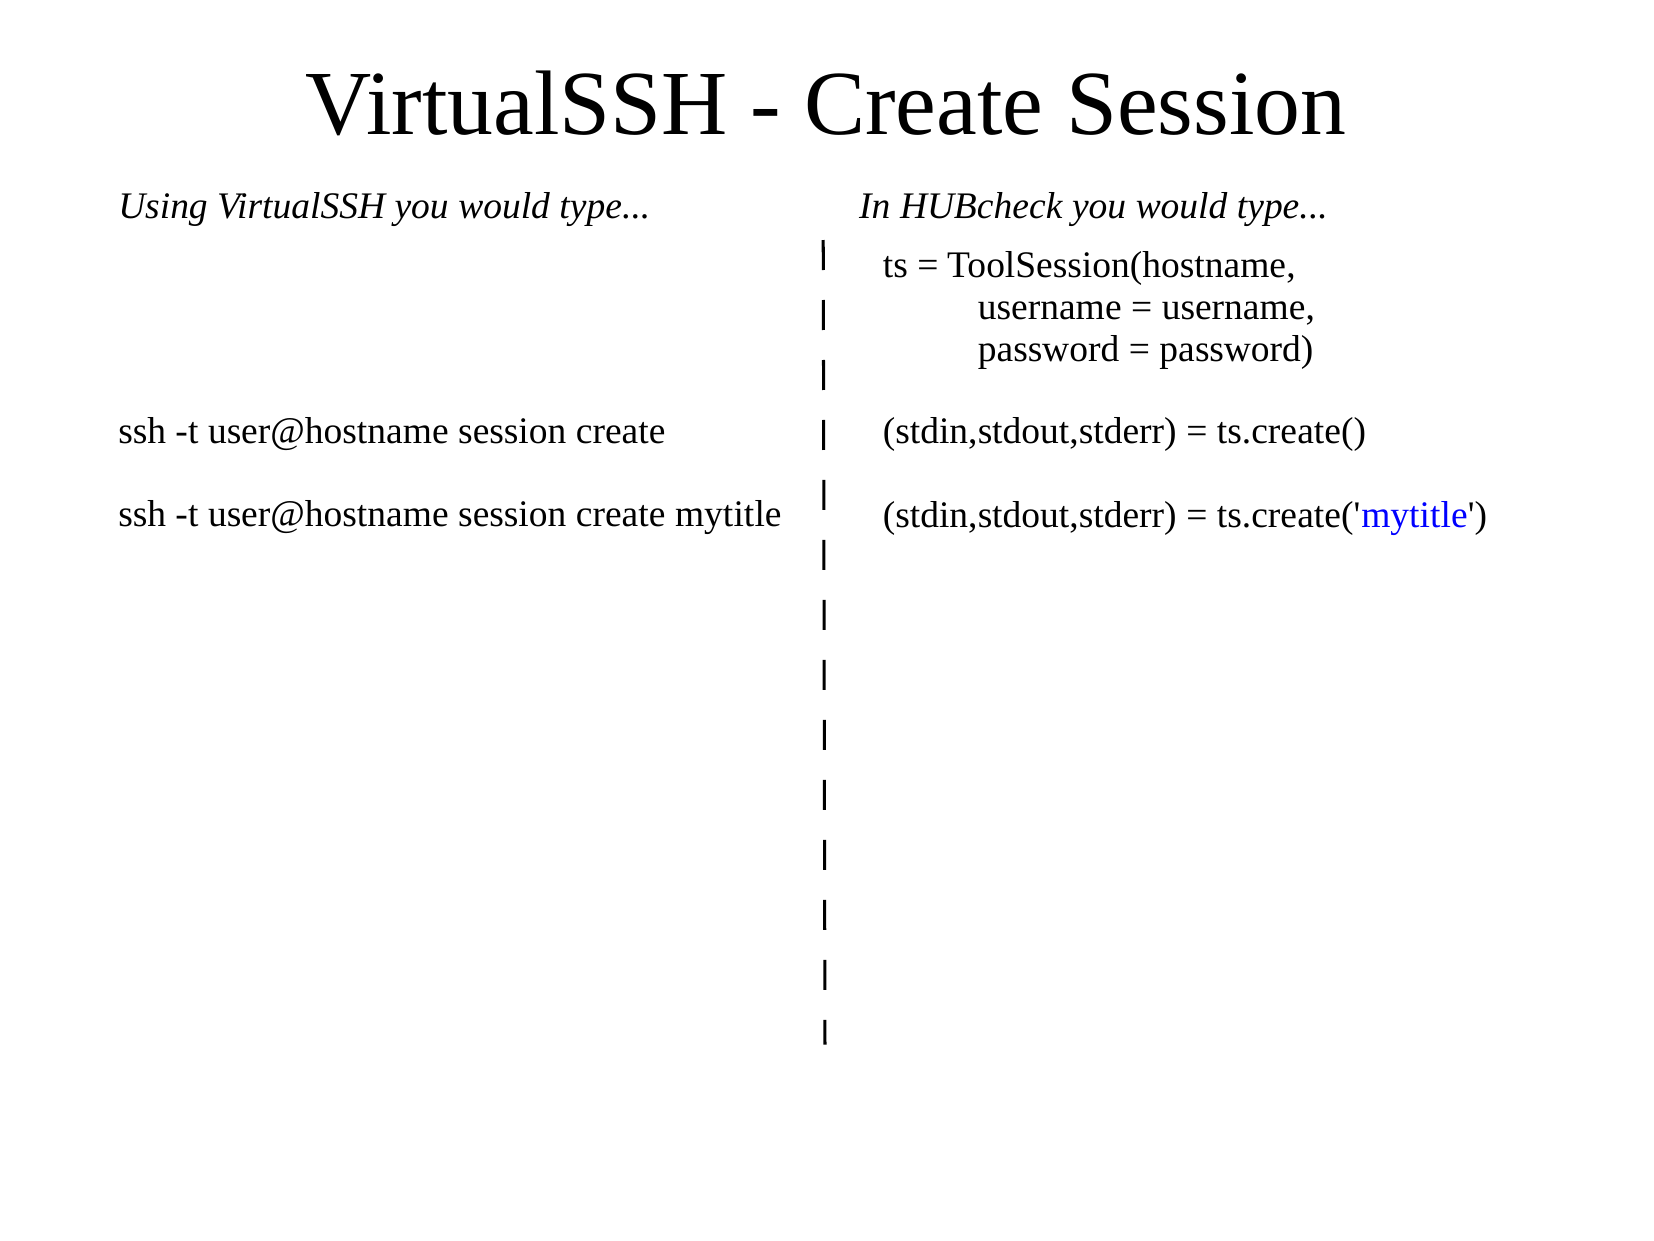

# VirtualSSH - Create Session
Using VirtualSSH you would type... In HUBcheck you would type...
ssh -t user@hostname session create
ssh -t user@hostname session create mytitle
ts = ToolSession(hostname,
 username = username,
 password = password)
(stdin,stdout,stderr) = ts.create()
(stdin,stdout,stderr) = ts.create('mytitle')